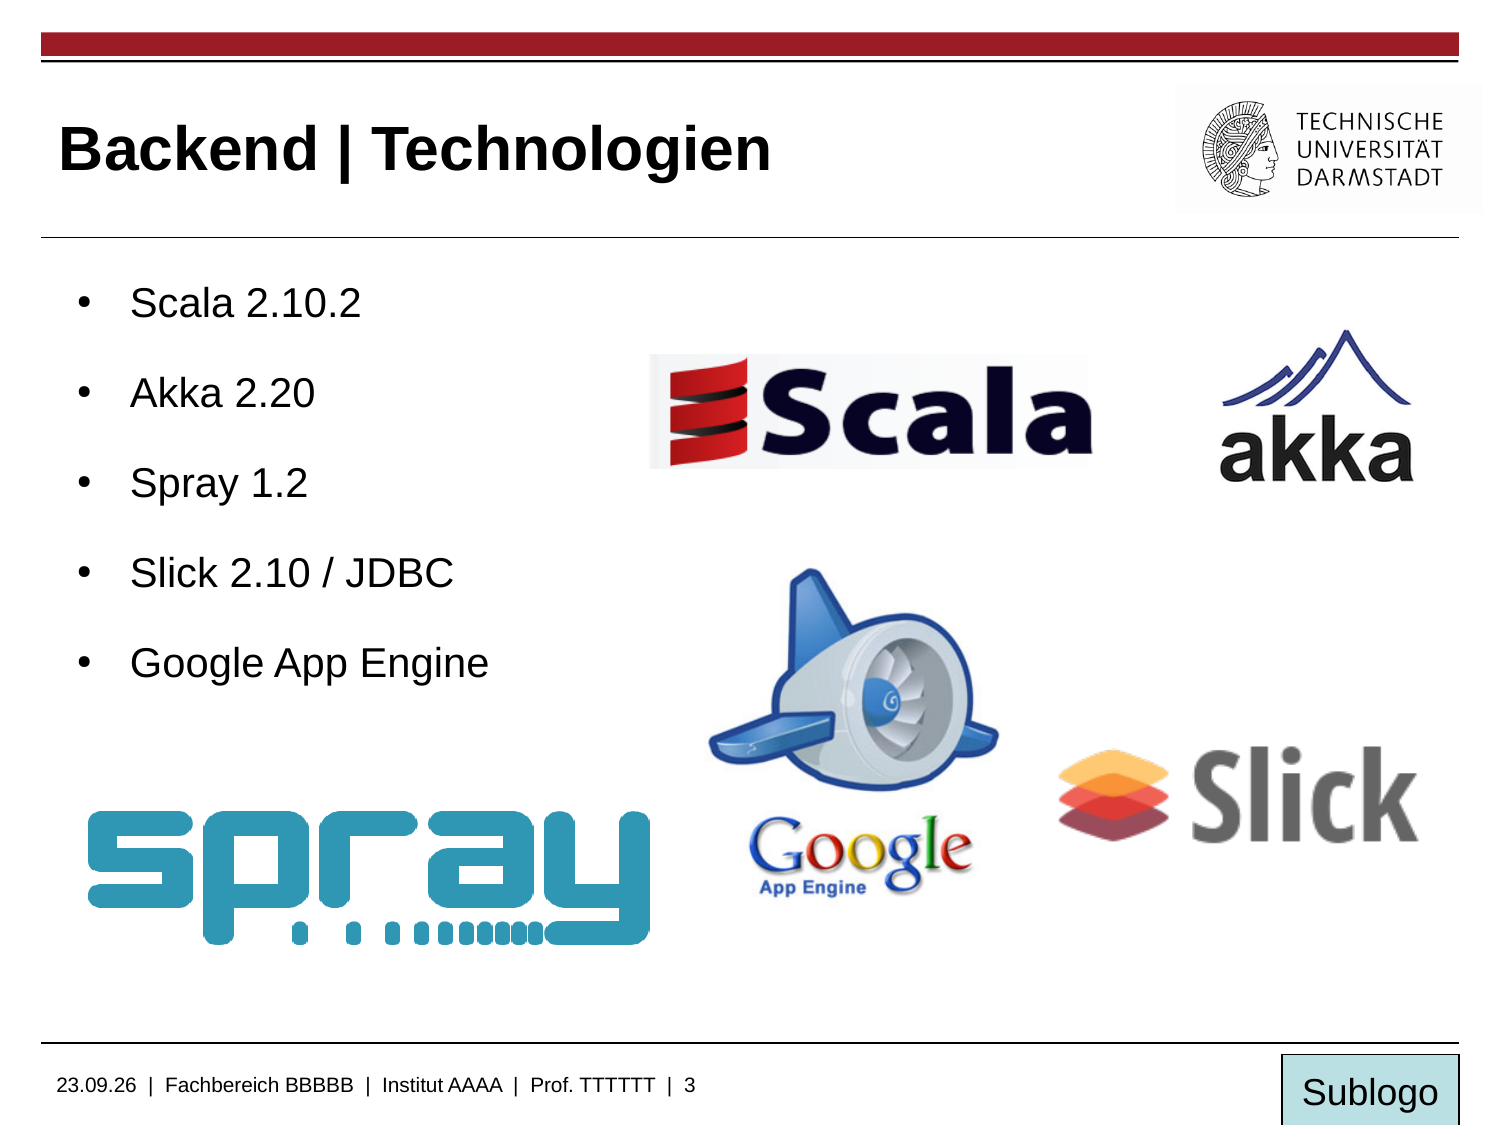

# Backend | Technologien
Scala 2.10.2
Akka 2.20
Spray 1.2
Slick 2.10 / JDBC
Google App Engine